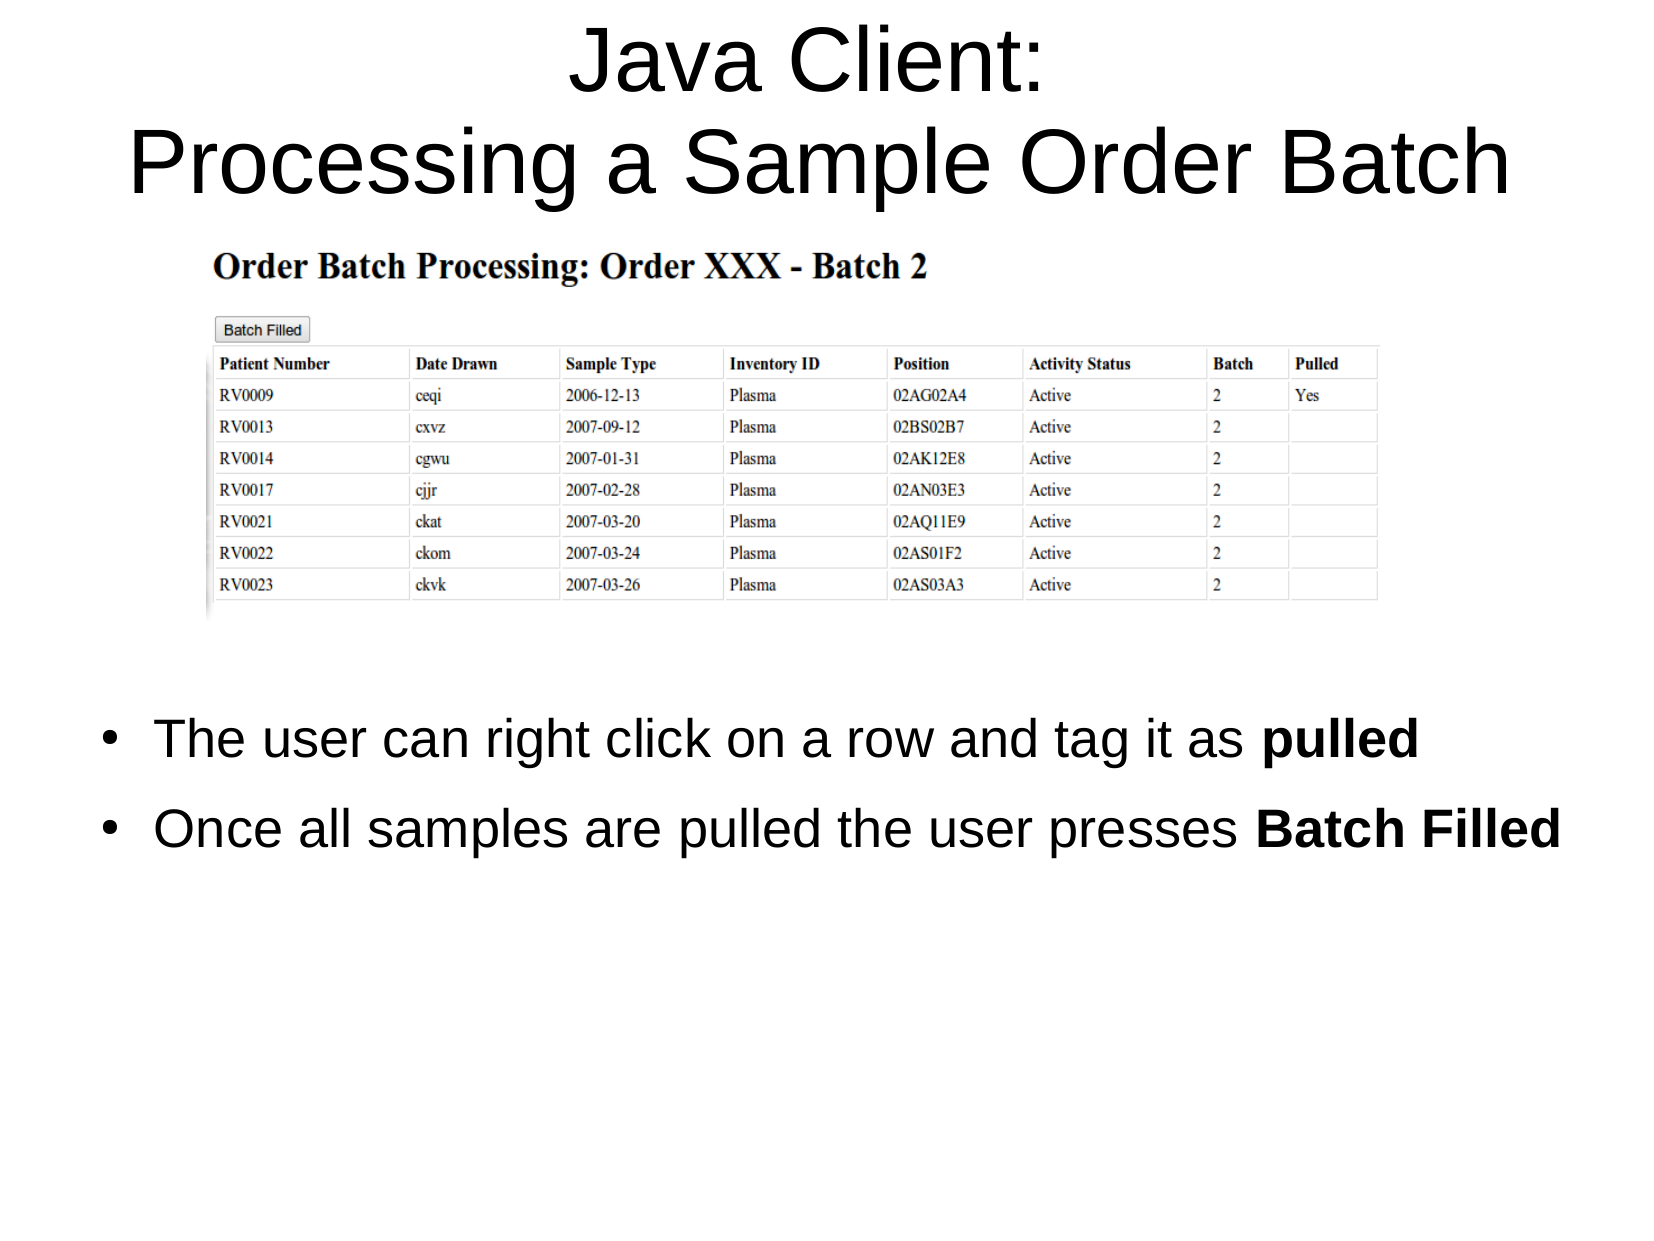

# Java Client: Processing a Sample Order Batch
The user can right click on a row and tag it as pulled
Once all samples are pulled the user presses Batch Filled